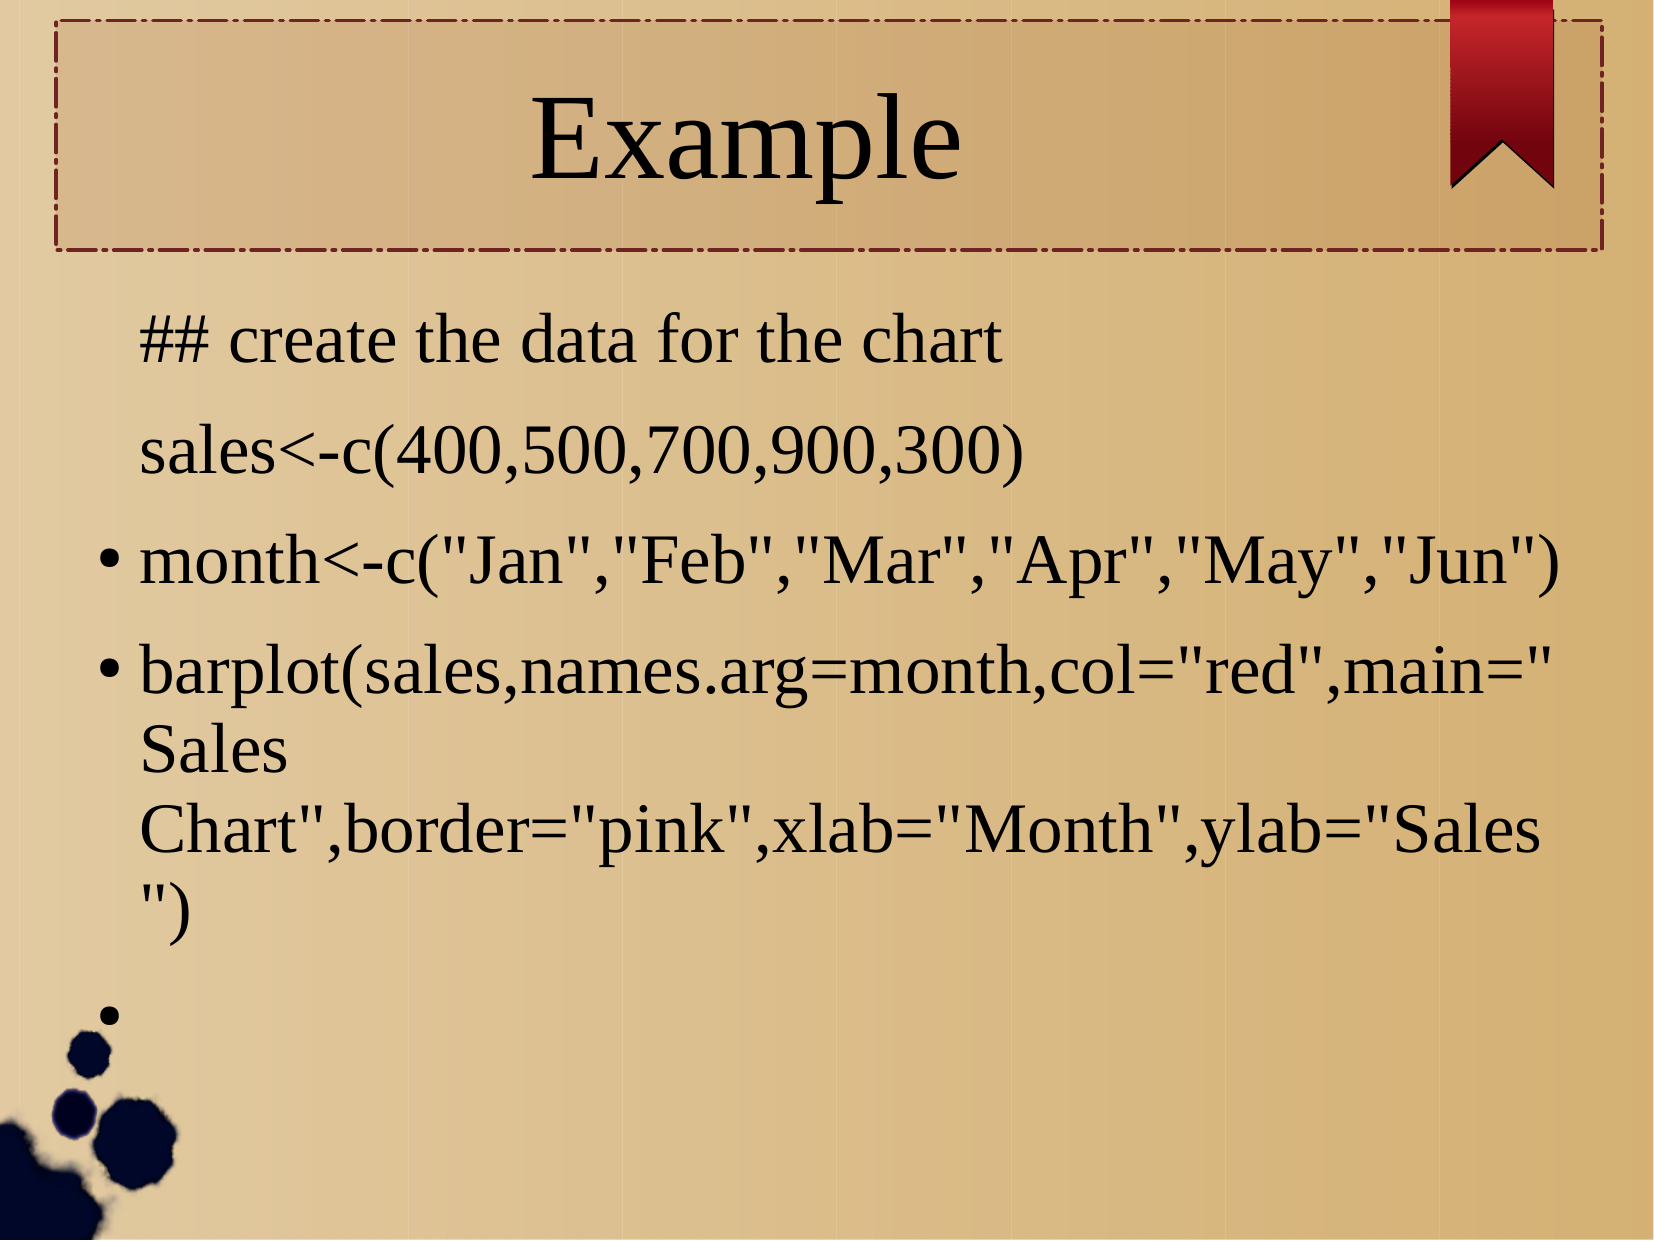

# Example
## create the data for the chart
sales<-c(400,500,700,900,300)
month<-c("Jan","Feb","Mar","Apr","May","Jun")
barplot(sales,names.arg=month,col="red",main="Sales Chart",border="pink",xlab="Month",ylab="Sales")